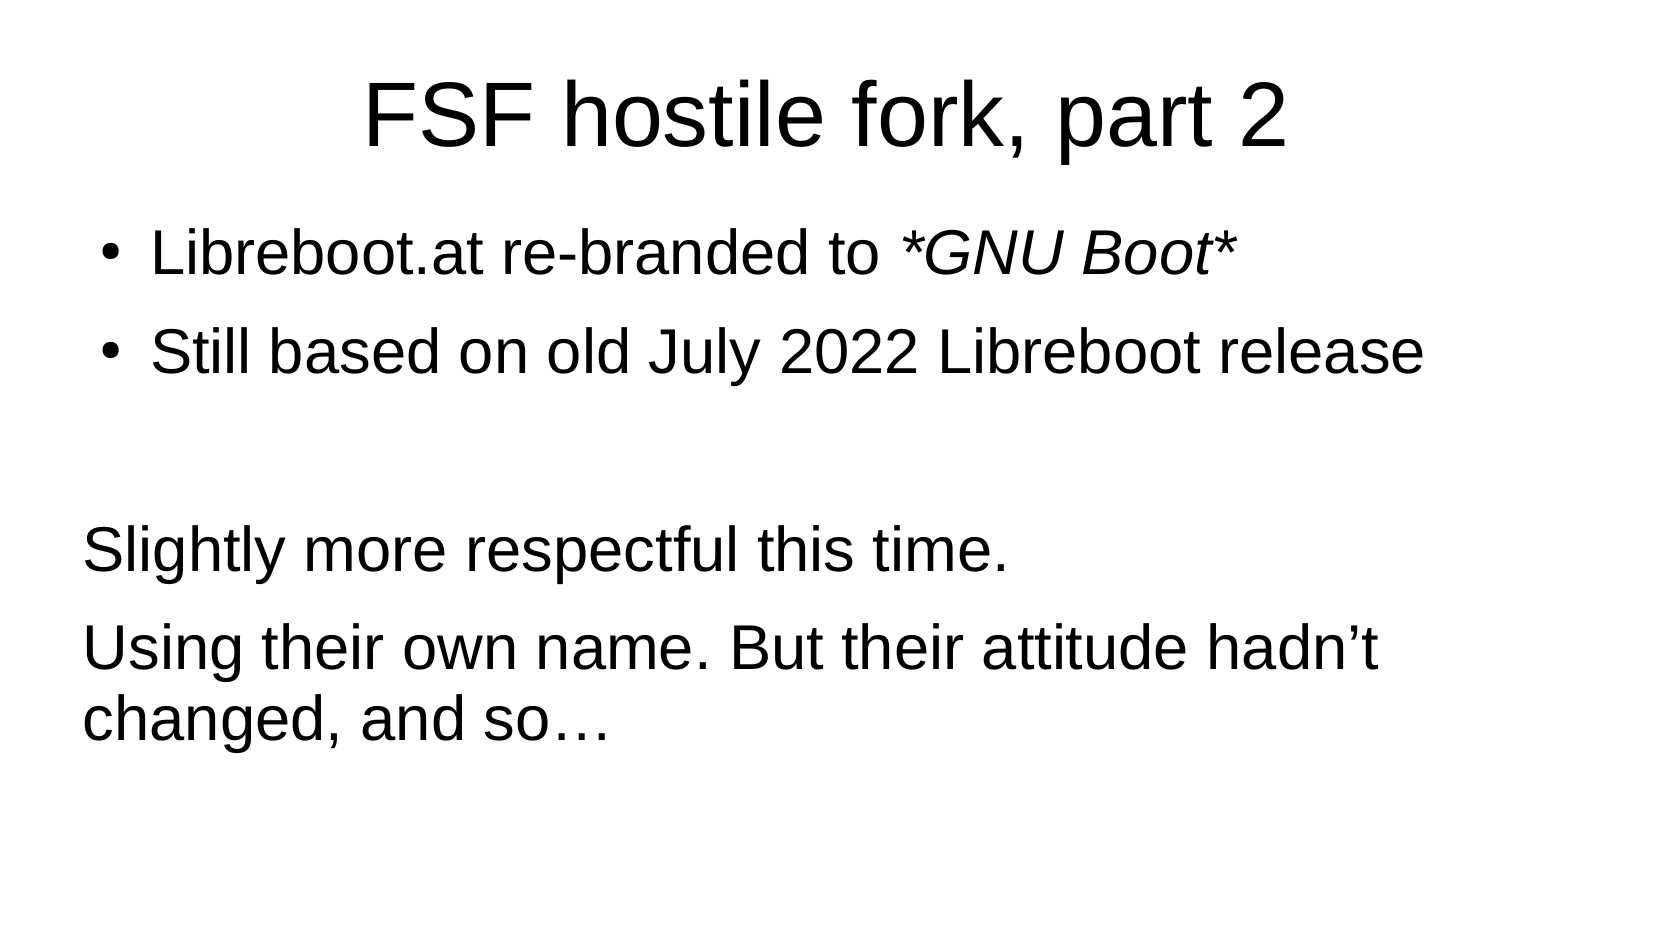

# FSF hostile fork, part 2
Libreboot.at re-branded to *GNU Boot*
Still based on old July 2022 Libreboot release
Slightly more respectful this time.
Using their own name. But their attitude hadn’t changed, and so…